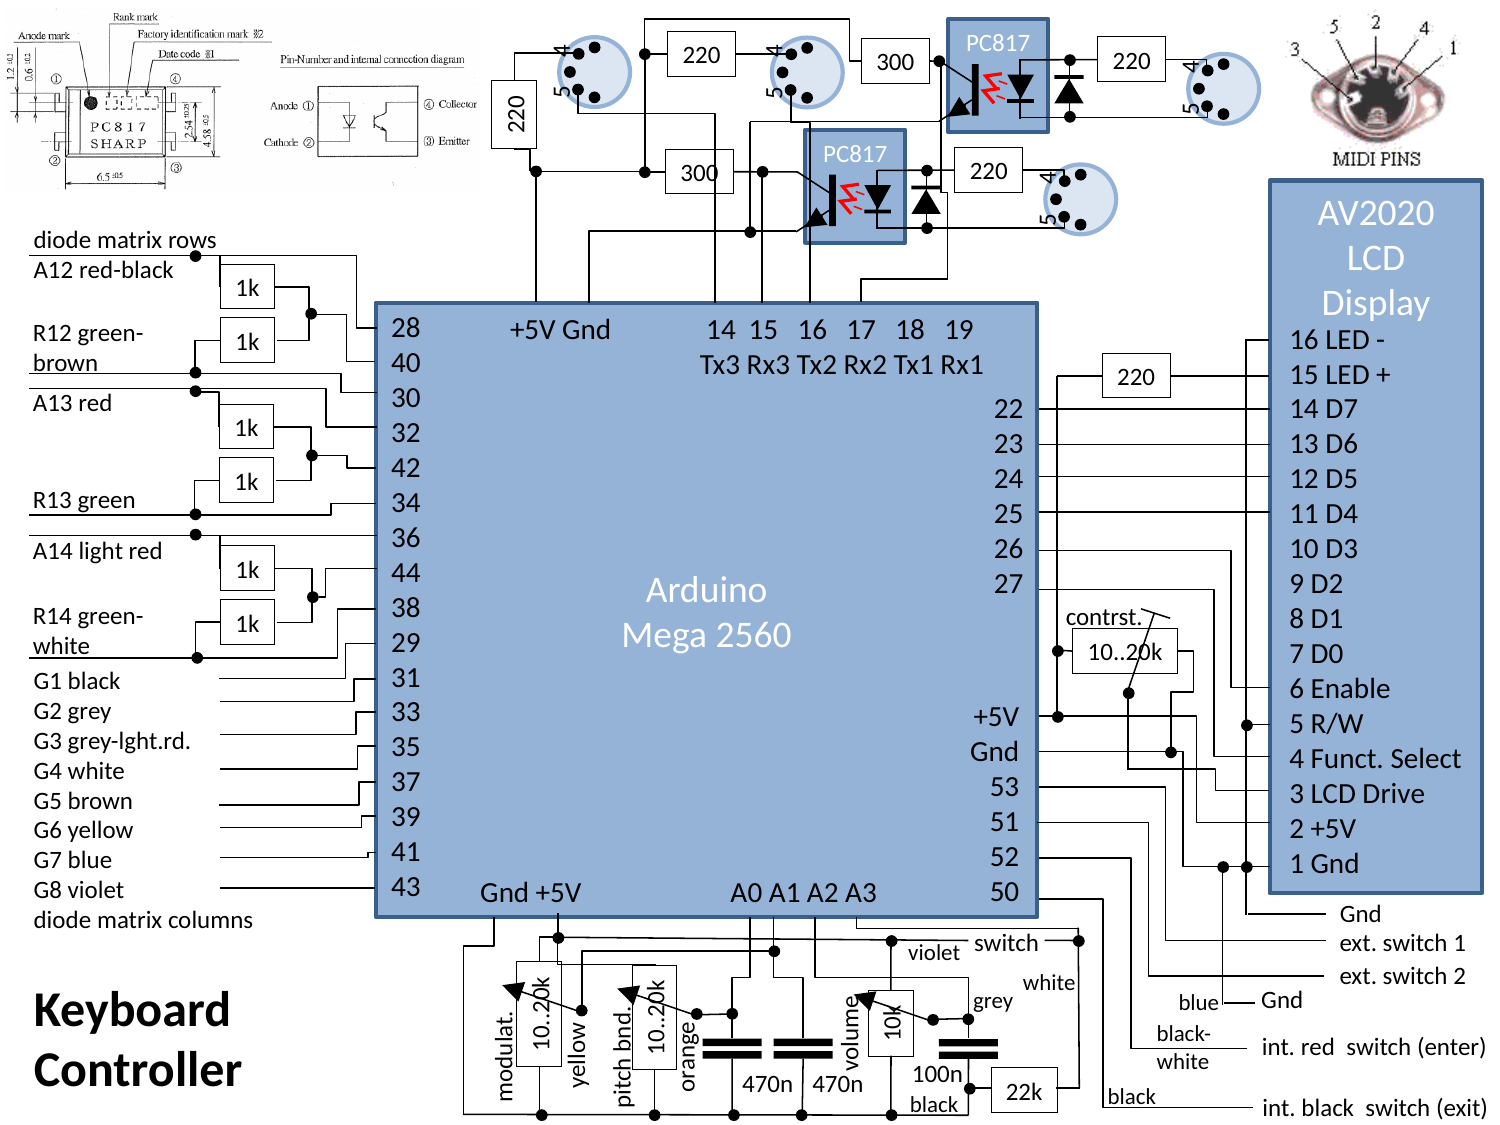

PC817
5 4
5 4
220
220
300
5 4
220
PC817
220
300
5 4
AV2020
LCD
Display
16 LED -
15 LED +
14 D7
13 D6
12 D5
11 D4
10 D3
9 D2
8 D1
7 D0
6 Enable
5 R/W
4 Funct. Select
3 LCD Drive
2 +5V
1 Gnd
diode matrix rows
A12 red-black
1k
28
40
30
32
42
34
36
44
38
29
31
33
35
37
39
41
43
Arduino
Mega 2560
+5V Gnd
 14 15 16 17 18 19
Tx3 Rx3 Tx2 Rx2 Tx1 Rx1
22
23
24
25
26
27
+5V
Gnd
53
51
52
50
 Gnd +5V A0 A1 A2 A3
R12 green-
brown
1k
220
A13 red
1k
1k
R13 green
A14 light red
1k
1k
R14 green-
white
contrst.
10..20k
G1 black
G2 grey
G3 grey-lght.rd.
G4 white
G5 brown
G6 yellow
G7 blue
G8 violet
diode matrix columns
Gnd
ext. switch 1
switch
violet
ext. switch 2
white
10..20k
10..20k
Keyboard
Controller
Gnd
grey
blue
10k
volume
black-
white
int. red switch (enter)
yellow
modulat.
orange
pitch bnd.
100n
470n
470n
22k
black
black
int. black switch (exit)